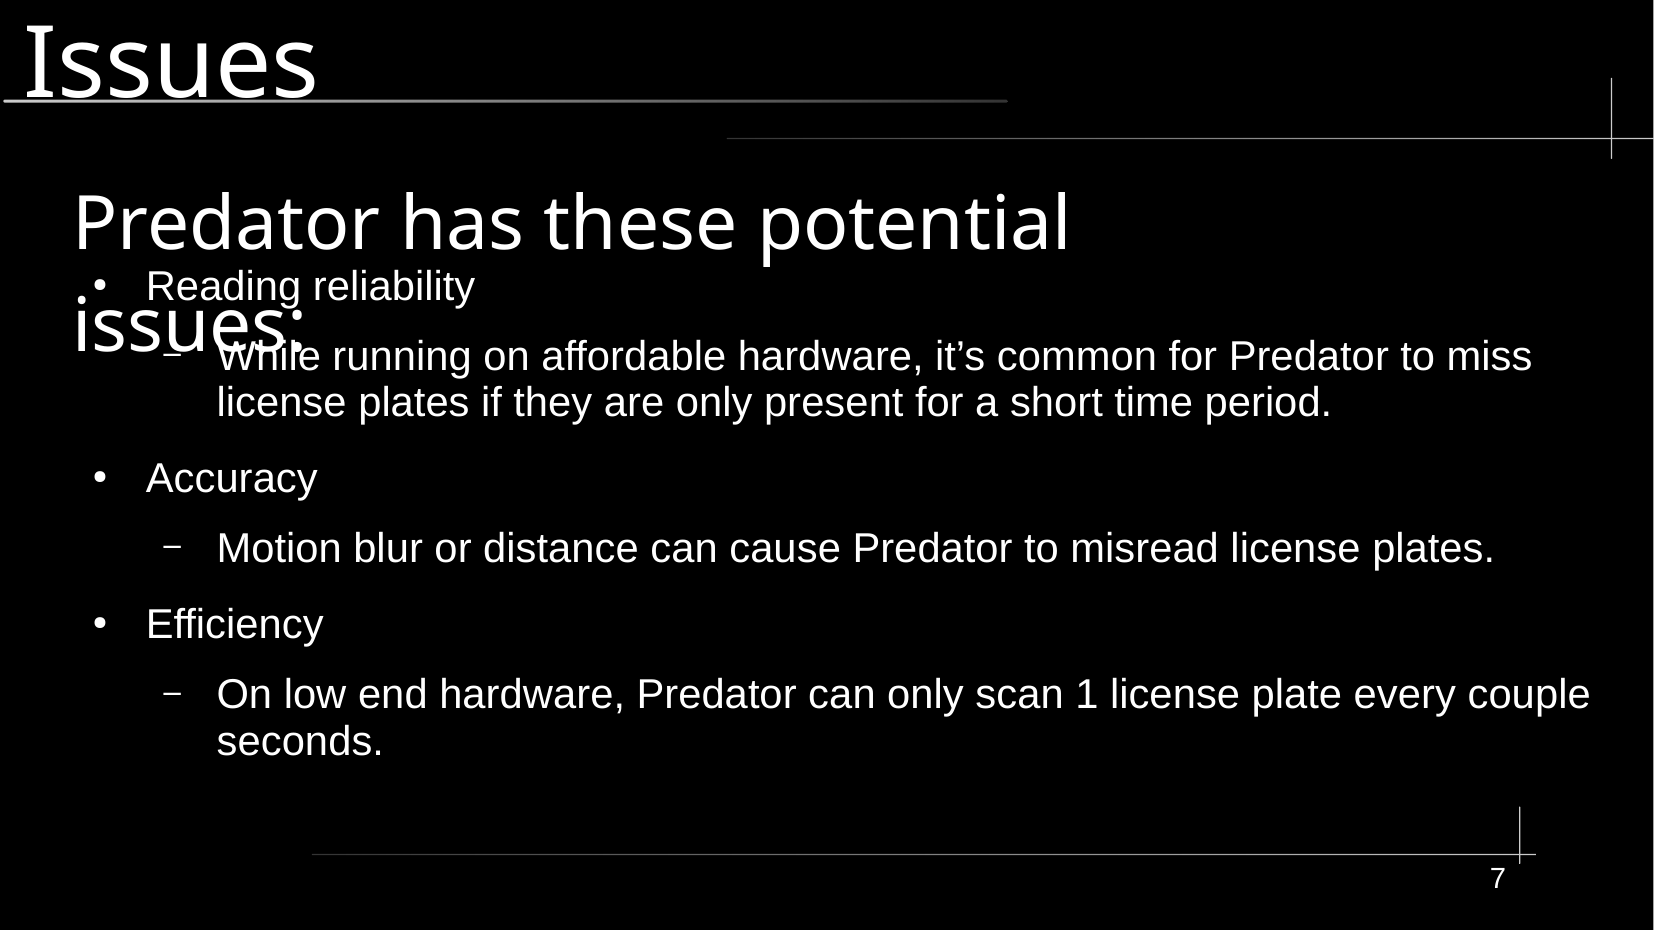

# Issues
Predator has these potential issues:
Reading reliability
While running on affordable hardware, it’s common for Predator to miss license plates if they are only present for a short time period.
Accuracy
Motion blur or distance can cause Predator to misread license plates.
Efficiency
On low end hardware, Predator can only scan 1 license plate every couple seconds.
7